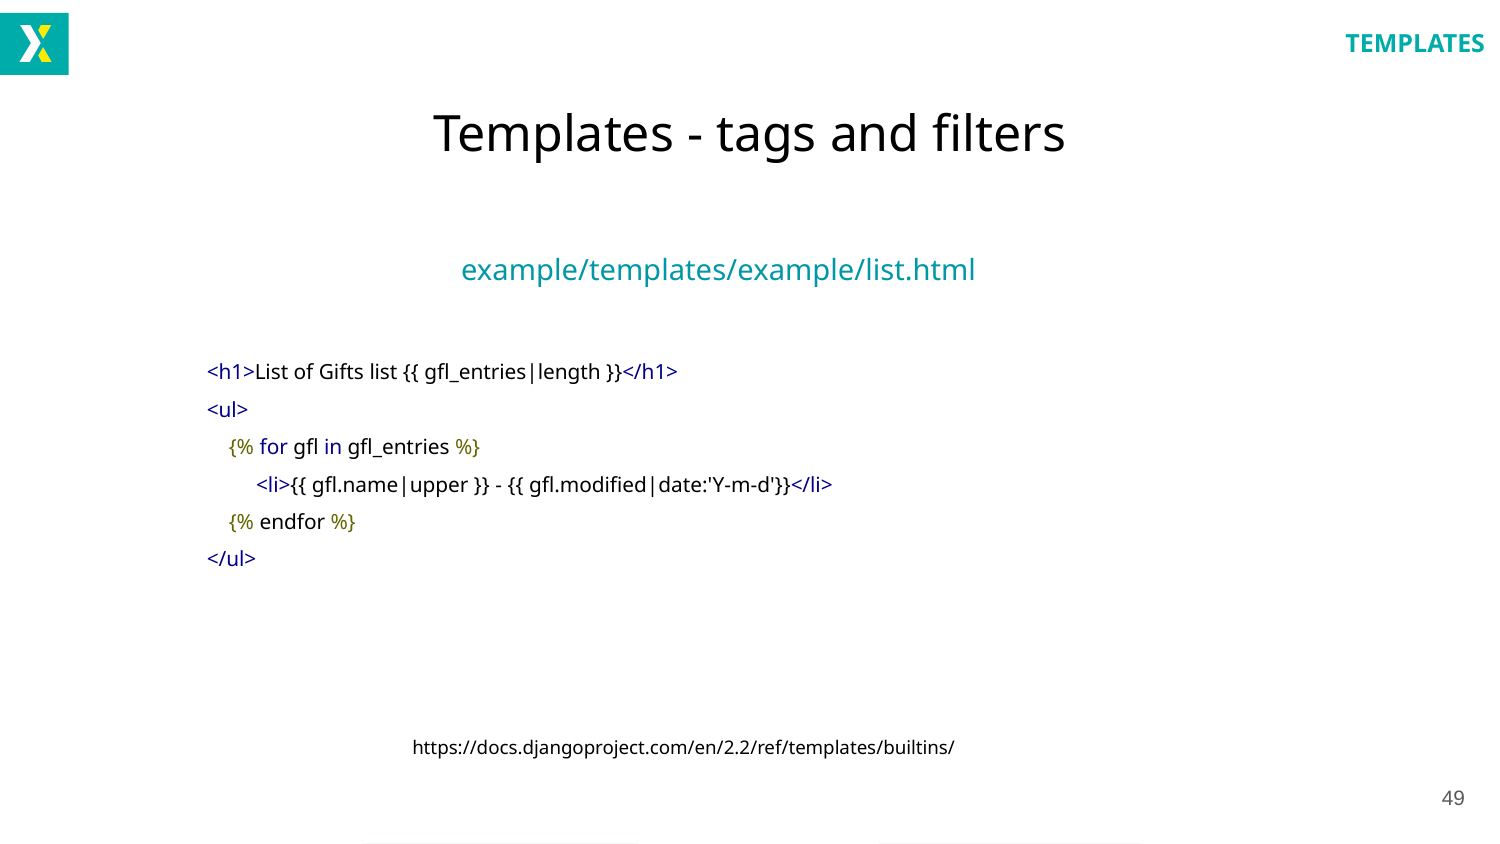

Templates - tags and filters
example/templates/example/list.html
<h1>List of Gifts list {{ gfl_entries|length }}</h1>
<ul>
 {% for gfl in gfl_entries %}
 <li>{{ gfl.name|upper }} - {{ gfl.modified|date:'Y-m-d'}}</li>
 {% endfor %}
</ul>
https://docs.djangoproject.com/en/2.2/ref/templates/builtins/